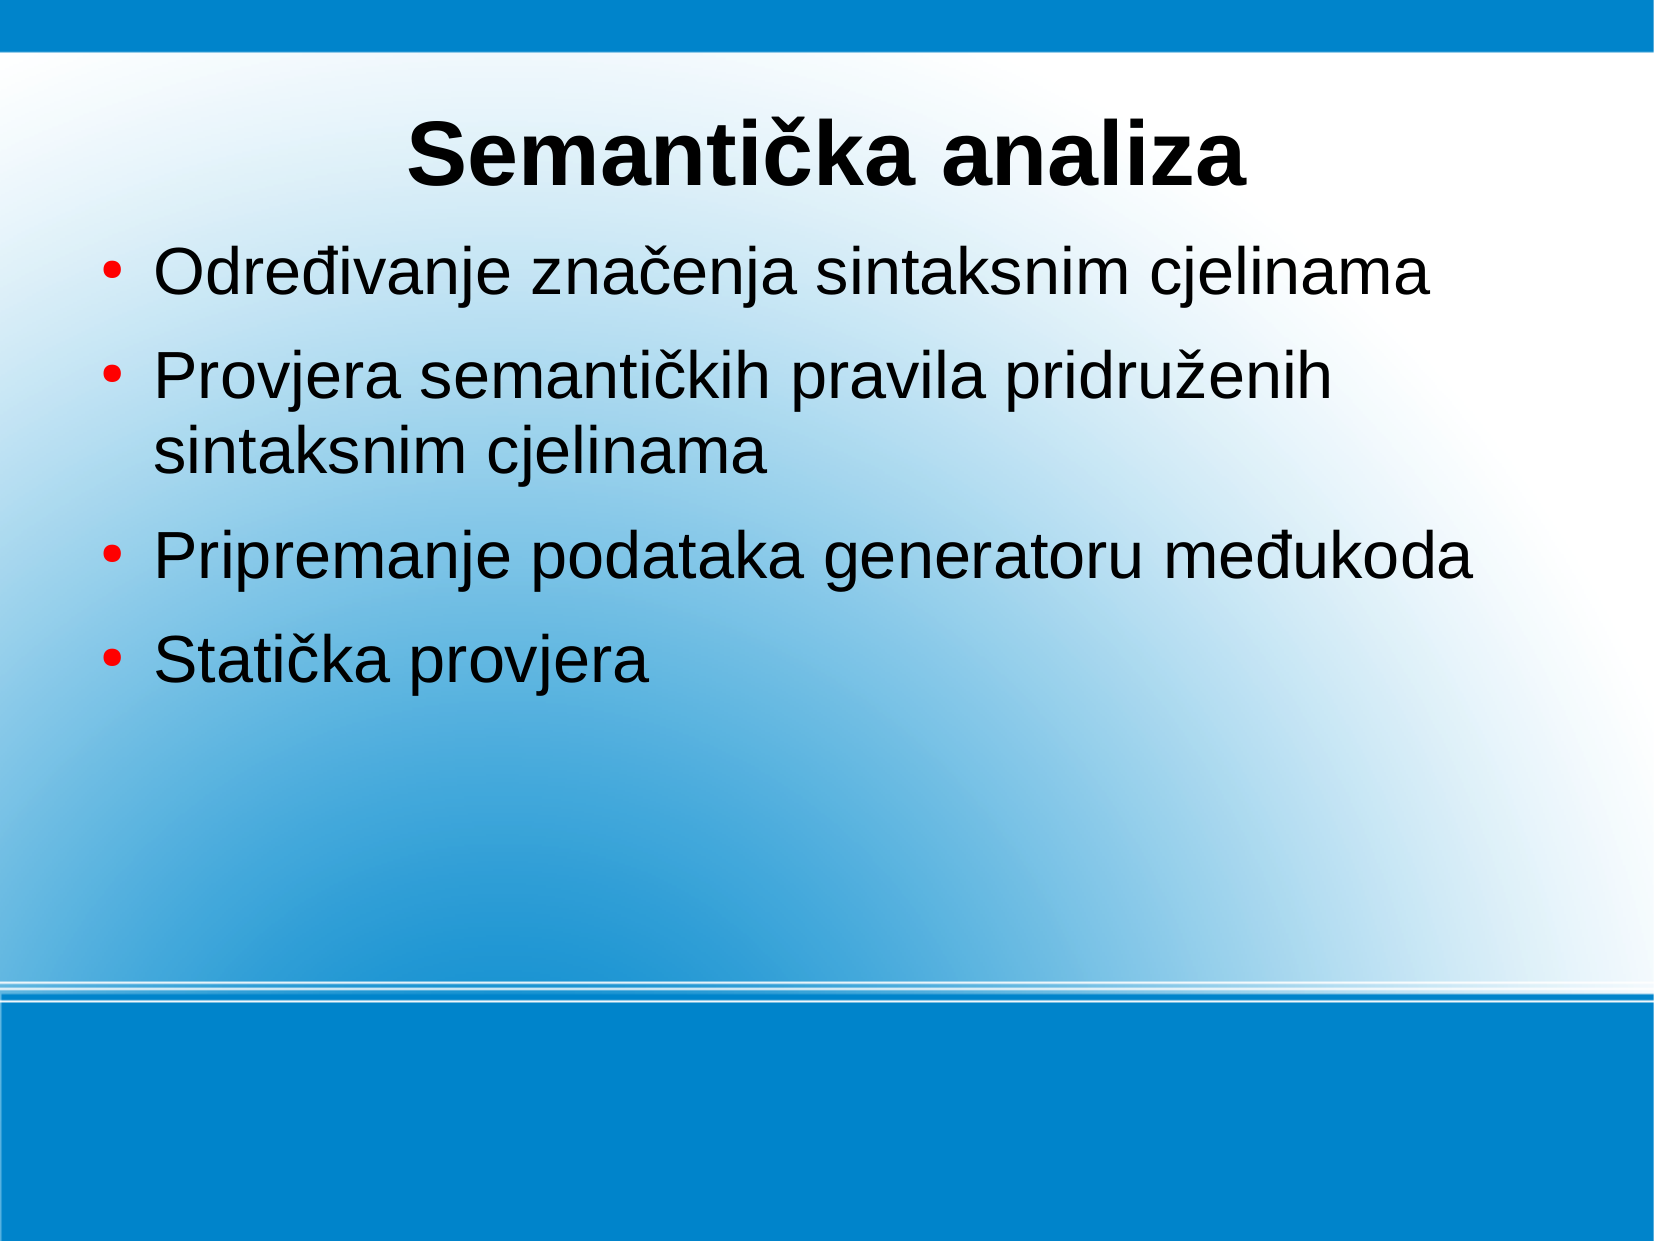

Semantička analiza
Određivanje značenja sintaksnim cjelinama
Provjera semantičkih pravila pridruženih sintaksnim cjelinama
Pripremanje podataka generatoru međukoda
Statička provjera
#